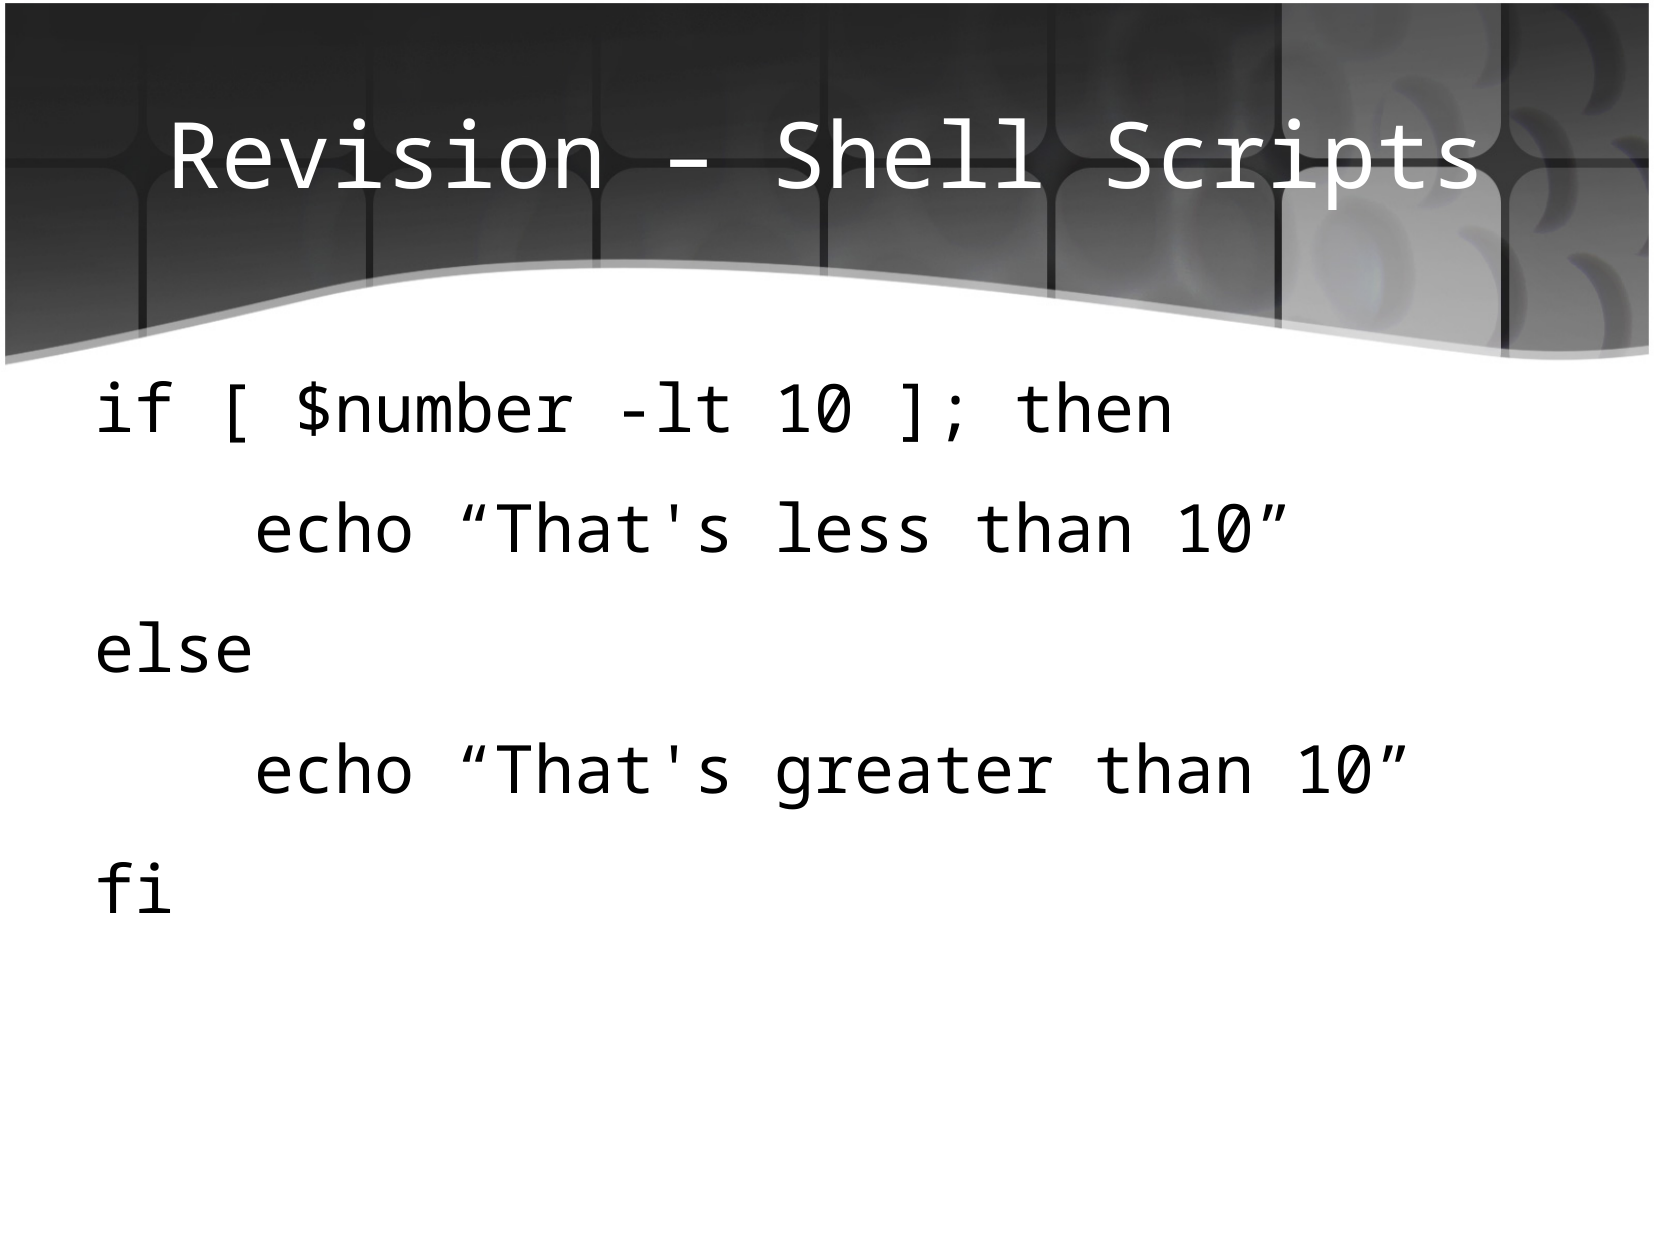

# Revision – Shell Scripts
if [ $number -lt 10 ]; then
 echo “That's less than 10”
else
 echo “That's greater than 10”
fi